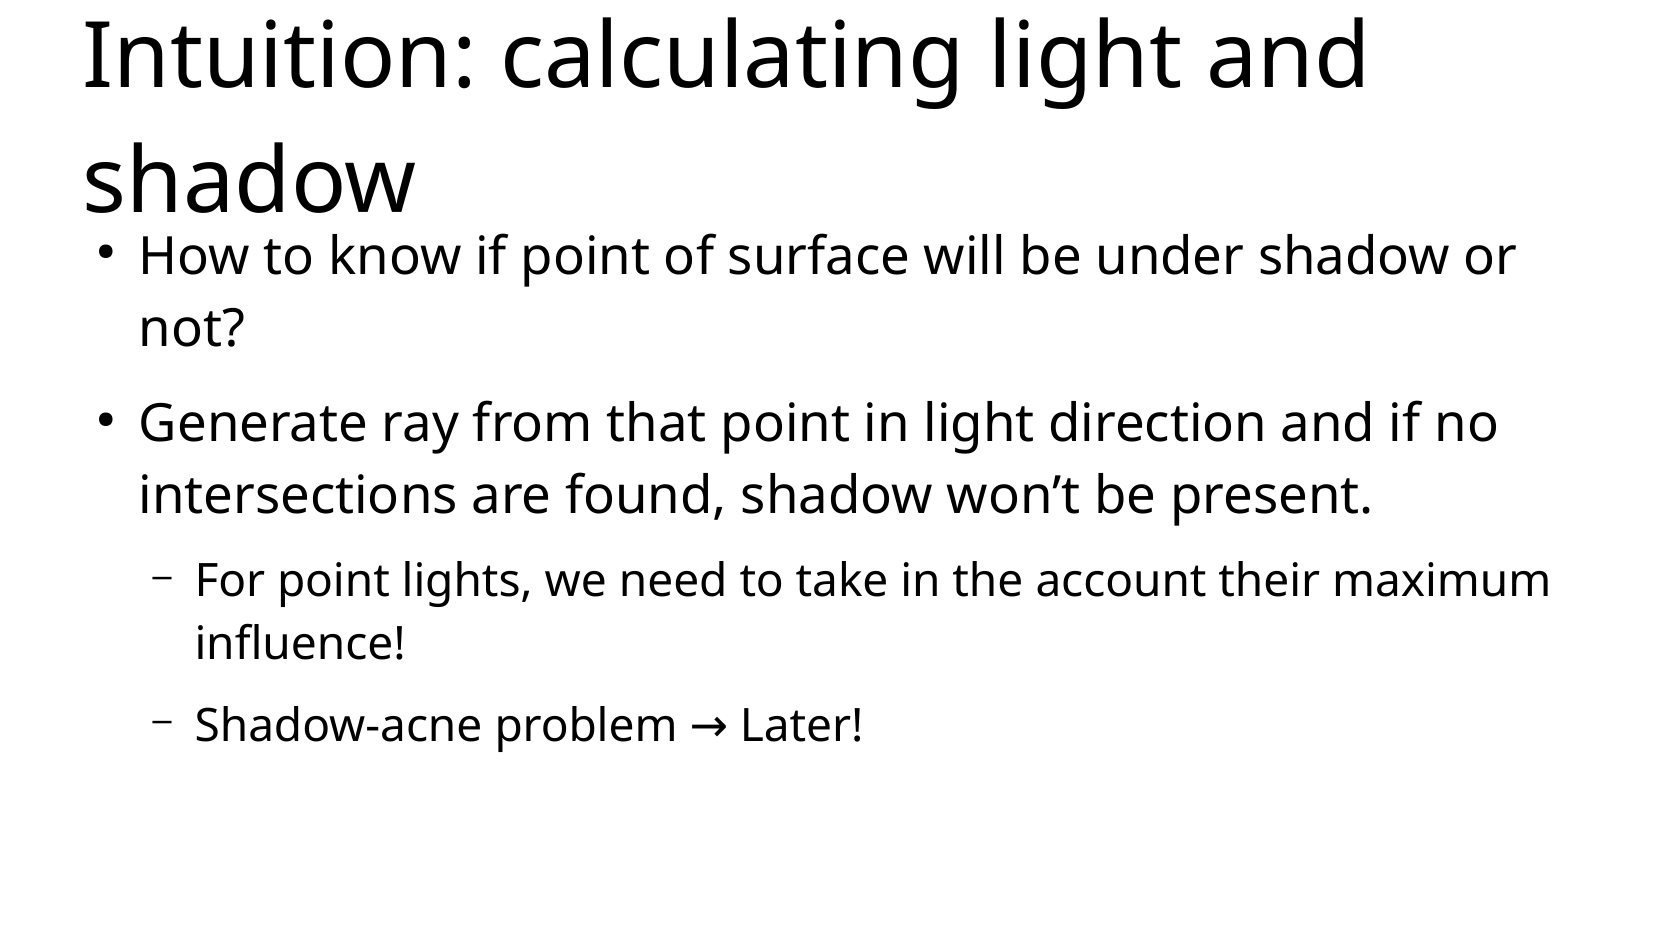

# Intuition: calculating light and shadow
How to know if point of surface will be under shadow or not?
Generate ray from that point in light direction and if no intersections are found, shadow won’t be present.
For point lights, we need to take in the account their maximum influence!
Shadow-acne problem → Later!